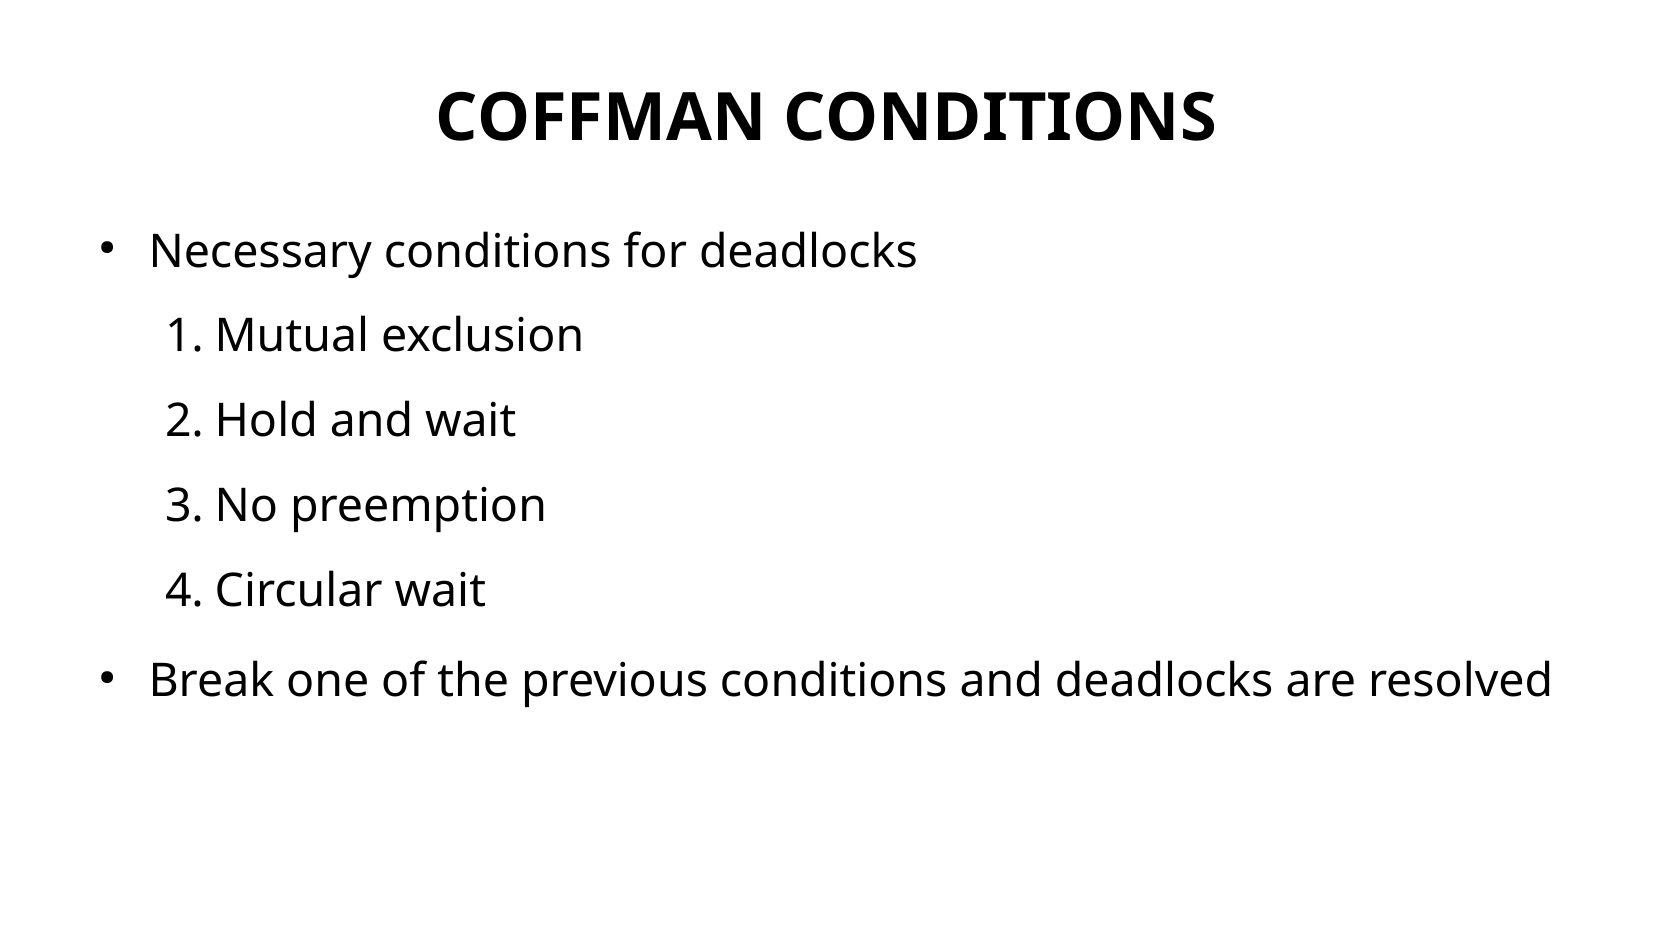

# COFFMAN CONDITIONS
Necessary conditions for deadlocks
Mutual exclusion
Hold and wait
No preemption
Circular wait
Break one of the previous conditions and deadlocks are resolved